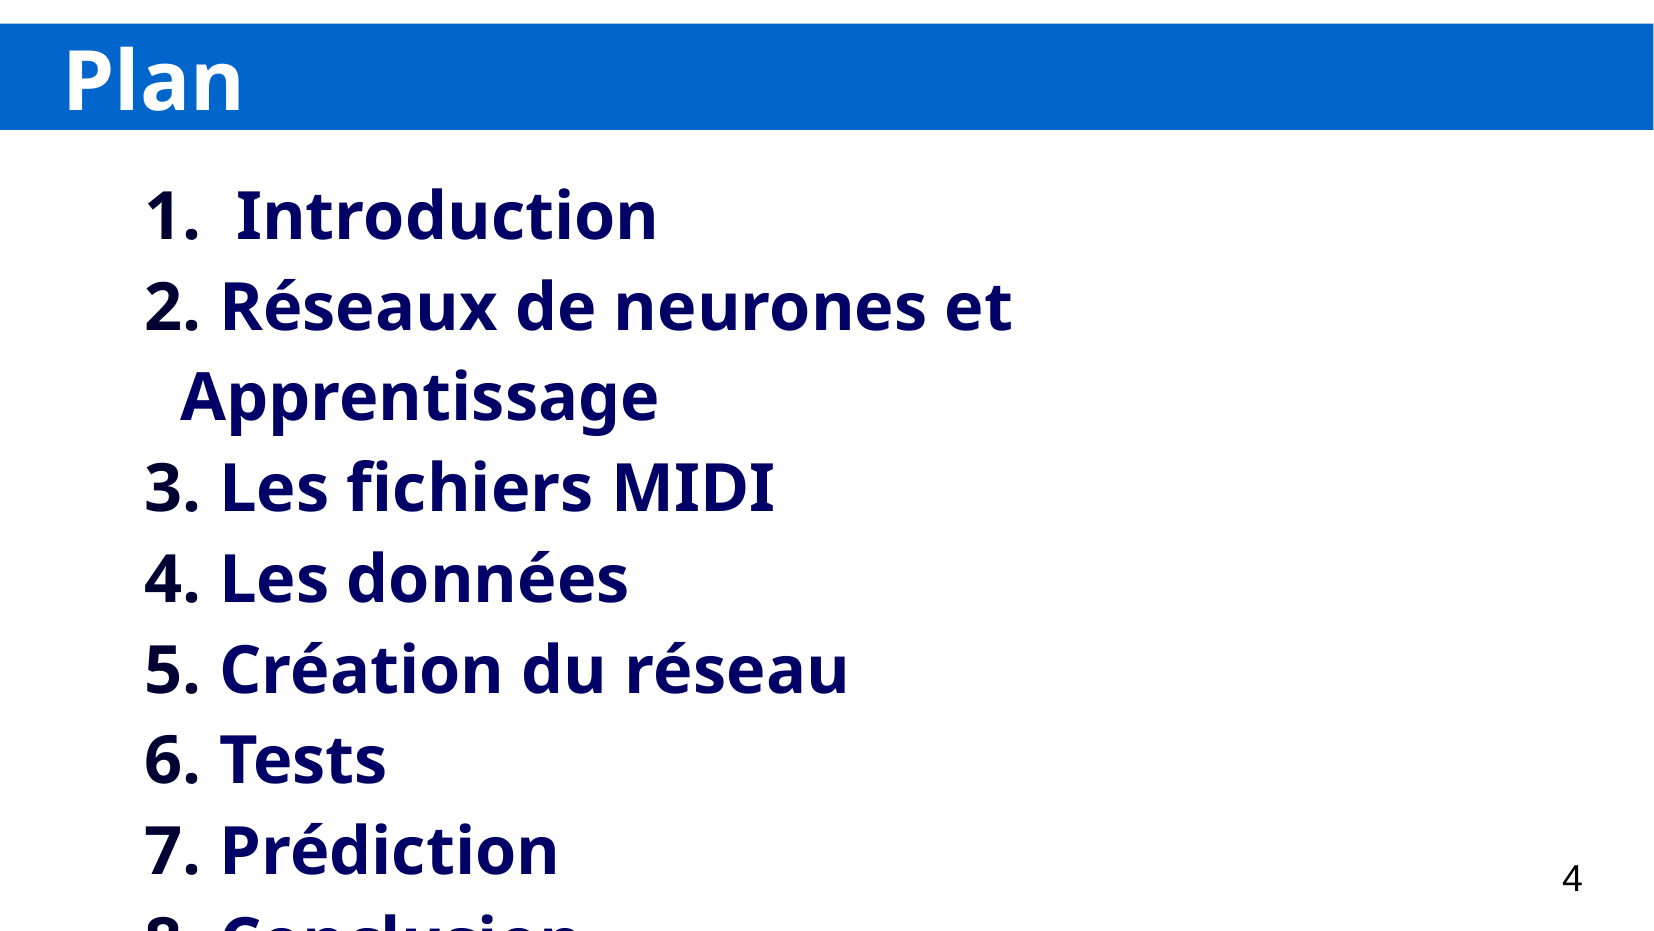

# Plan
 Introduction
 Réseaux de neurones et Apprentissage
 Les fichiers MIDI
 Les données
 Création du réseau
 Tests
 Prédiction
 Conclusion